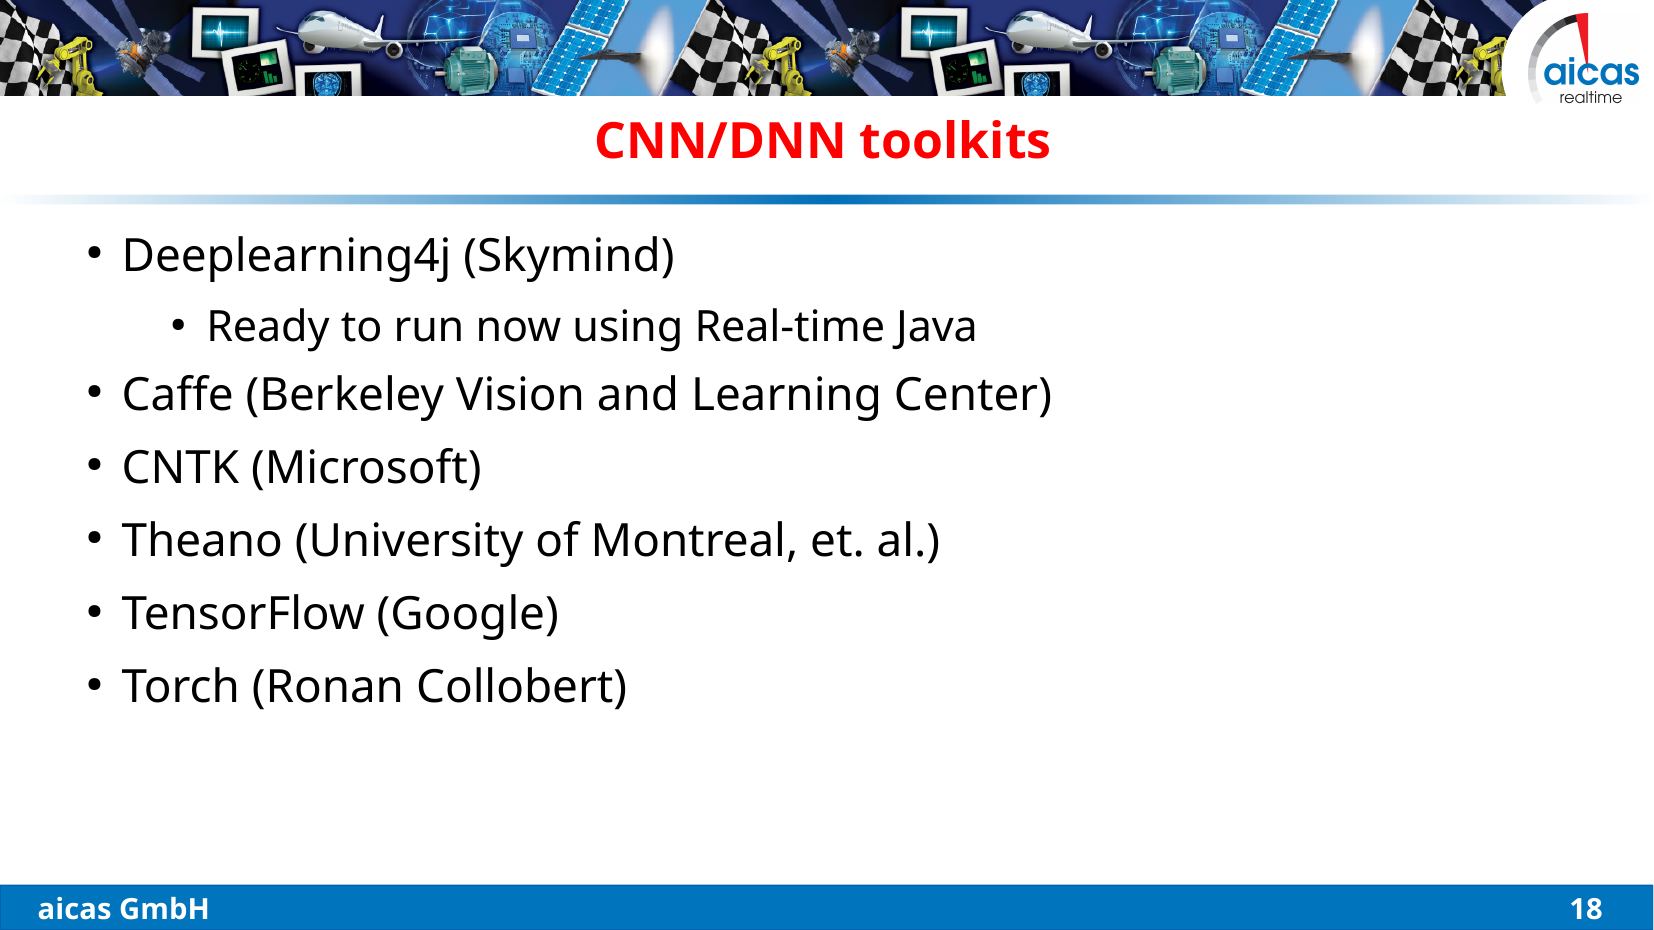

# CNN/DNN toolkits
Deeplearning4j (Skymind)
Ready to run now using Real-time Java
Caffe (Berkeley Vision and Learning Center)
CNTK (Microsoft)
Theano (University of Montreal, et. al.)
TensorFlow (Google)
Torch (Ronan Collobert)